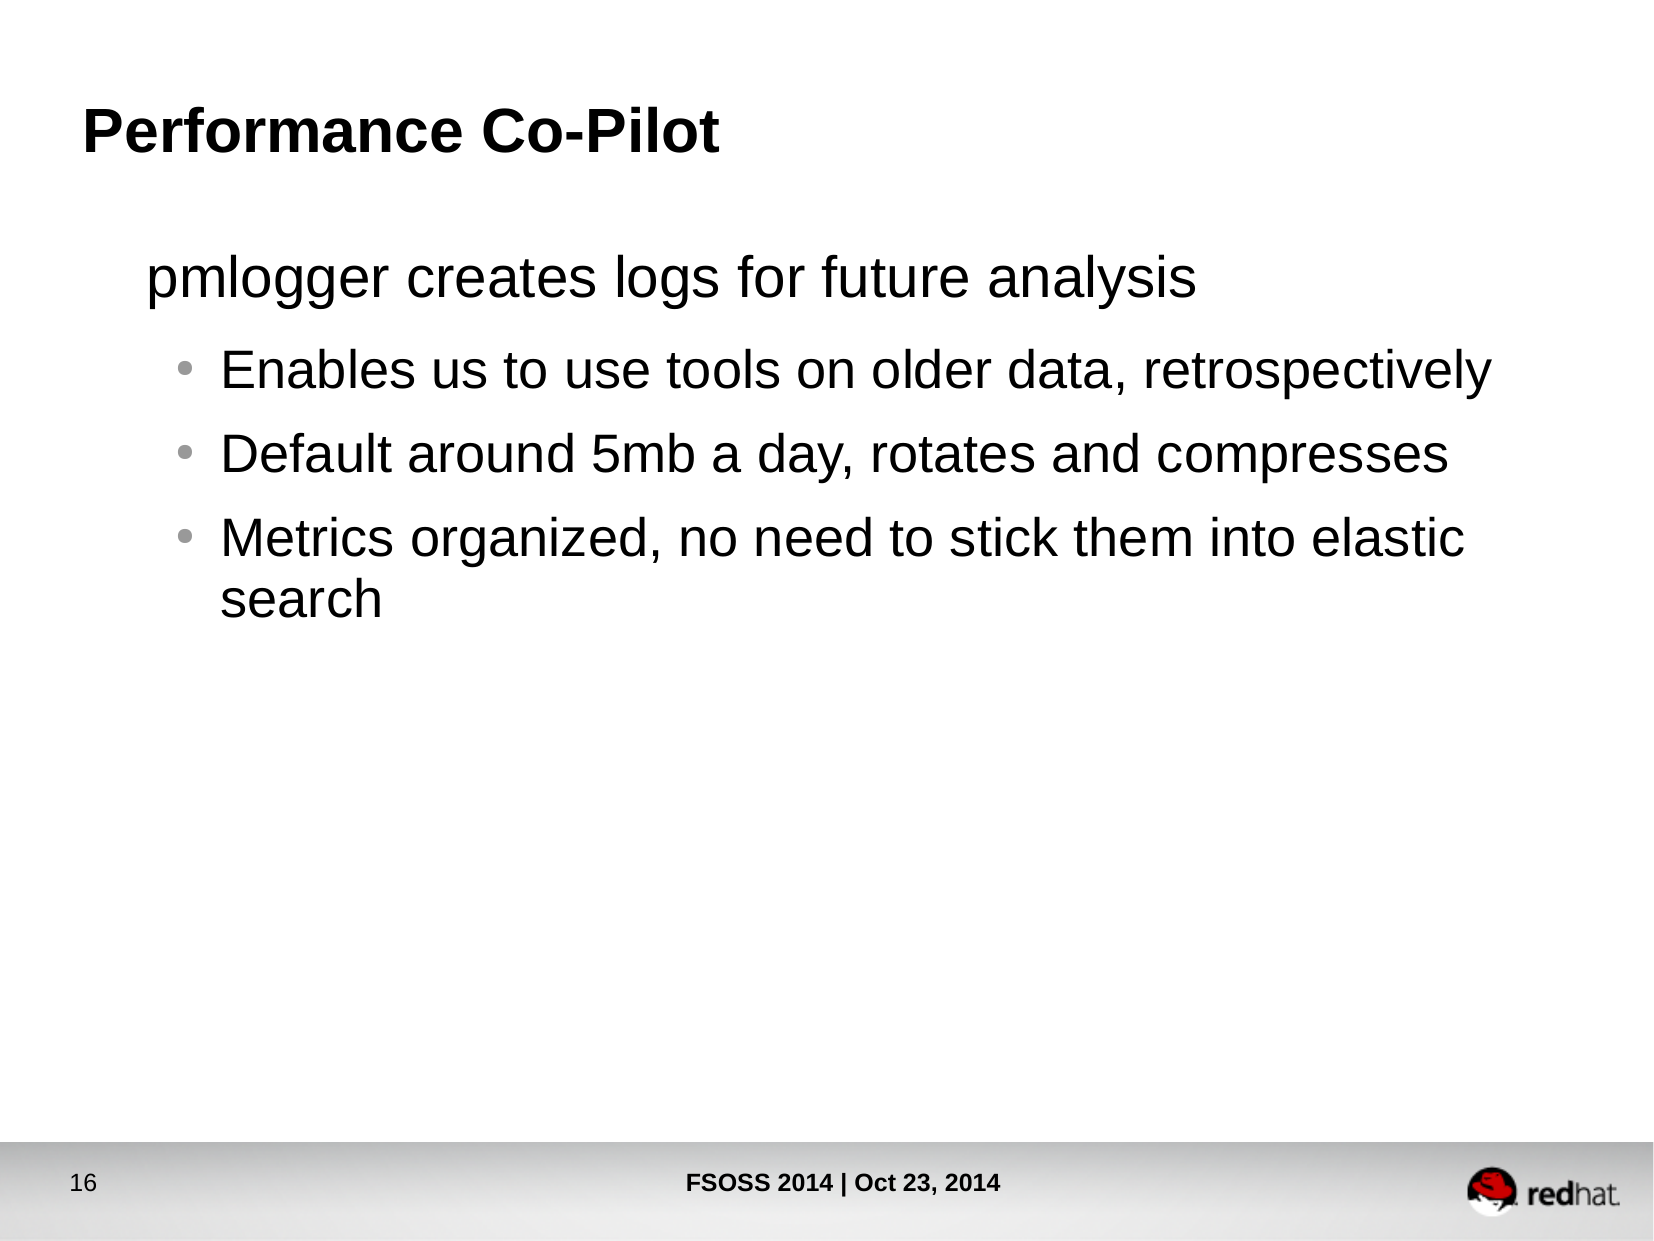

# Performance Co-Pilot
pmlogger creates logs for future analysis
Enables us to use tools on older data, retrospectively
Default around 5mb a day, rotates and compresses
Metrics organized, no need to stick them into elastic search